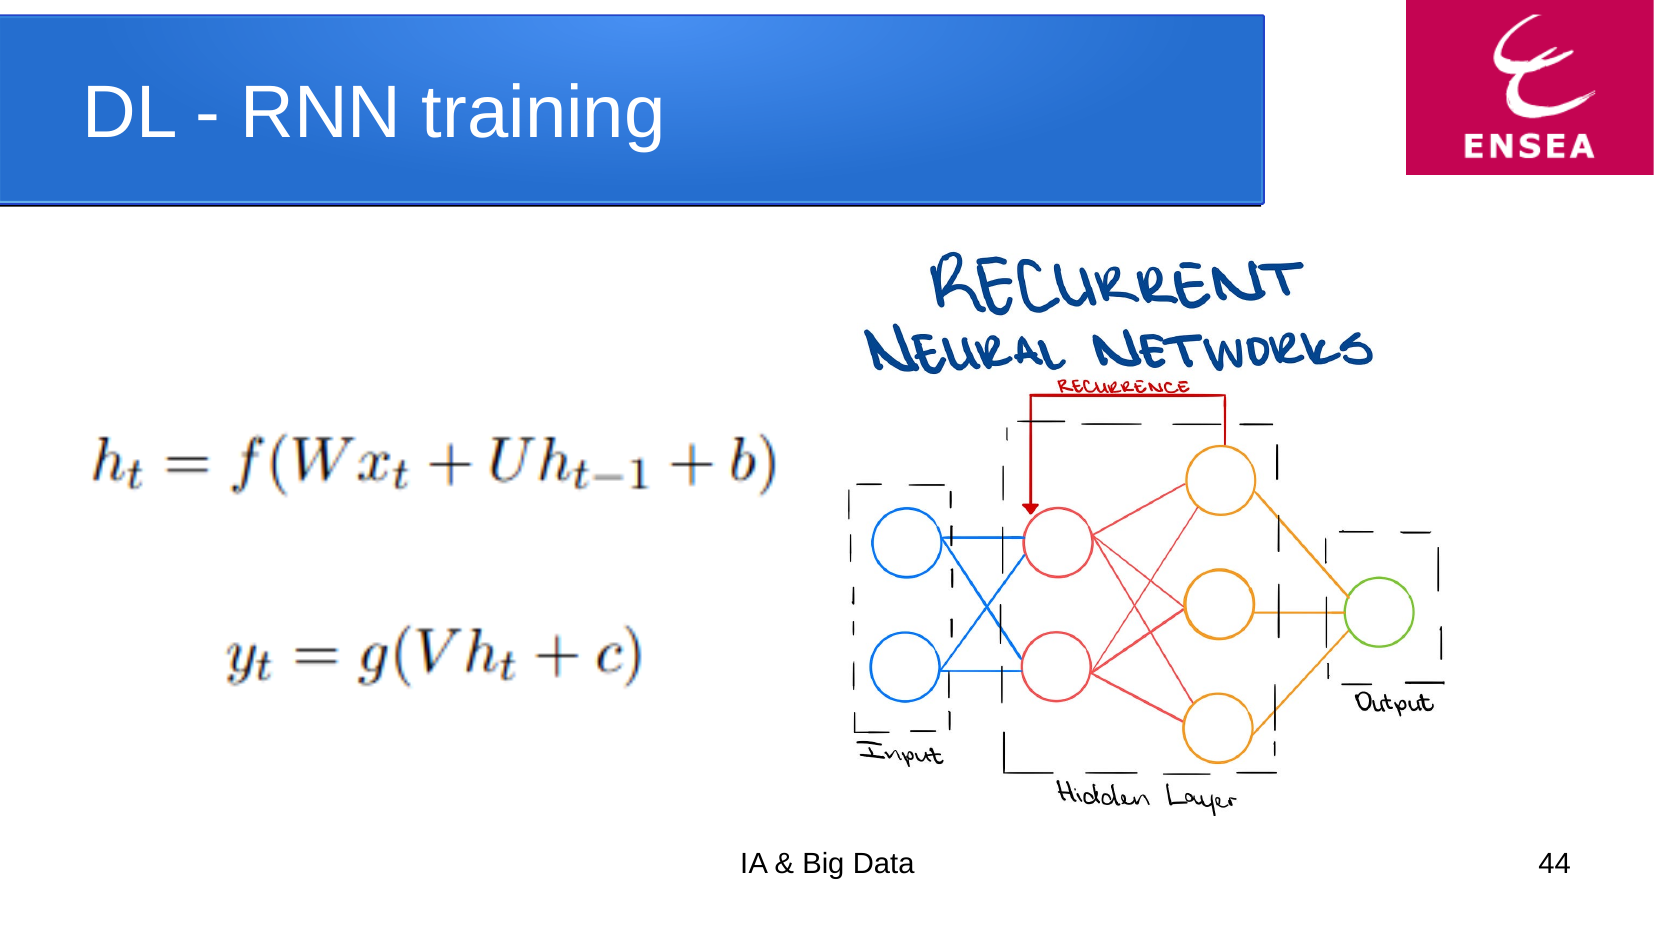

# DL - RNN training
IA & Big Data
44